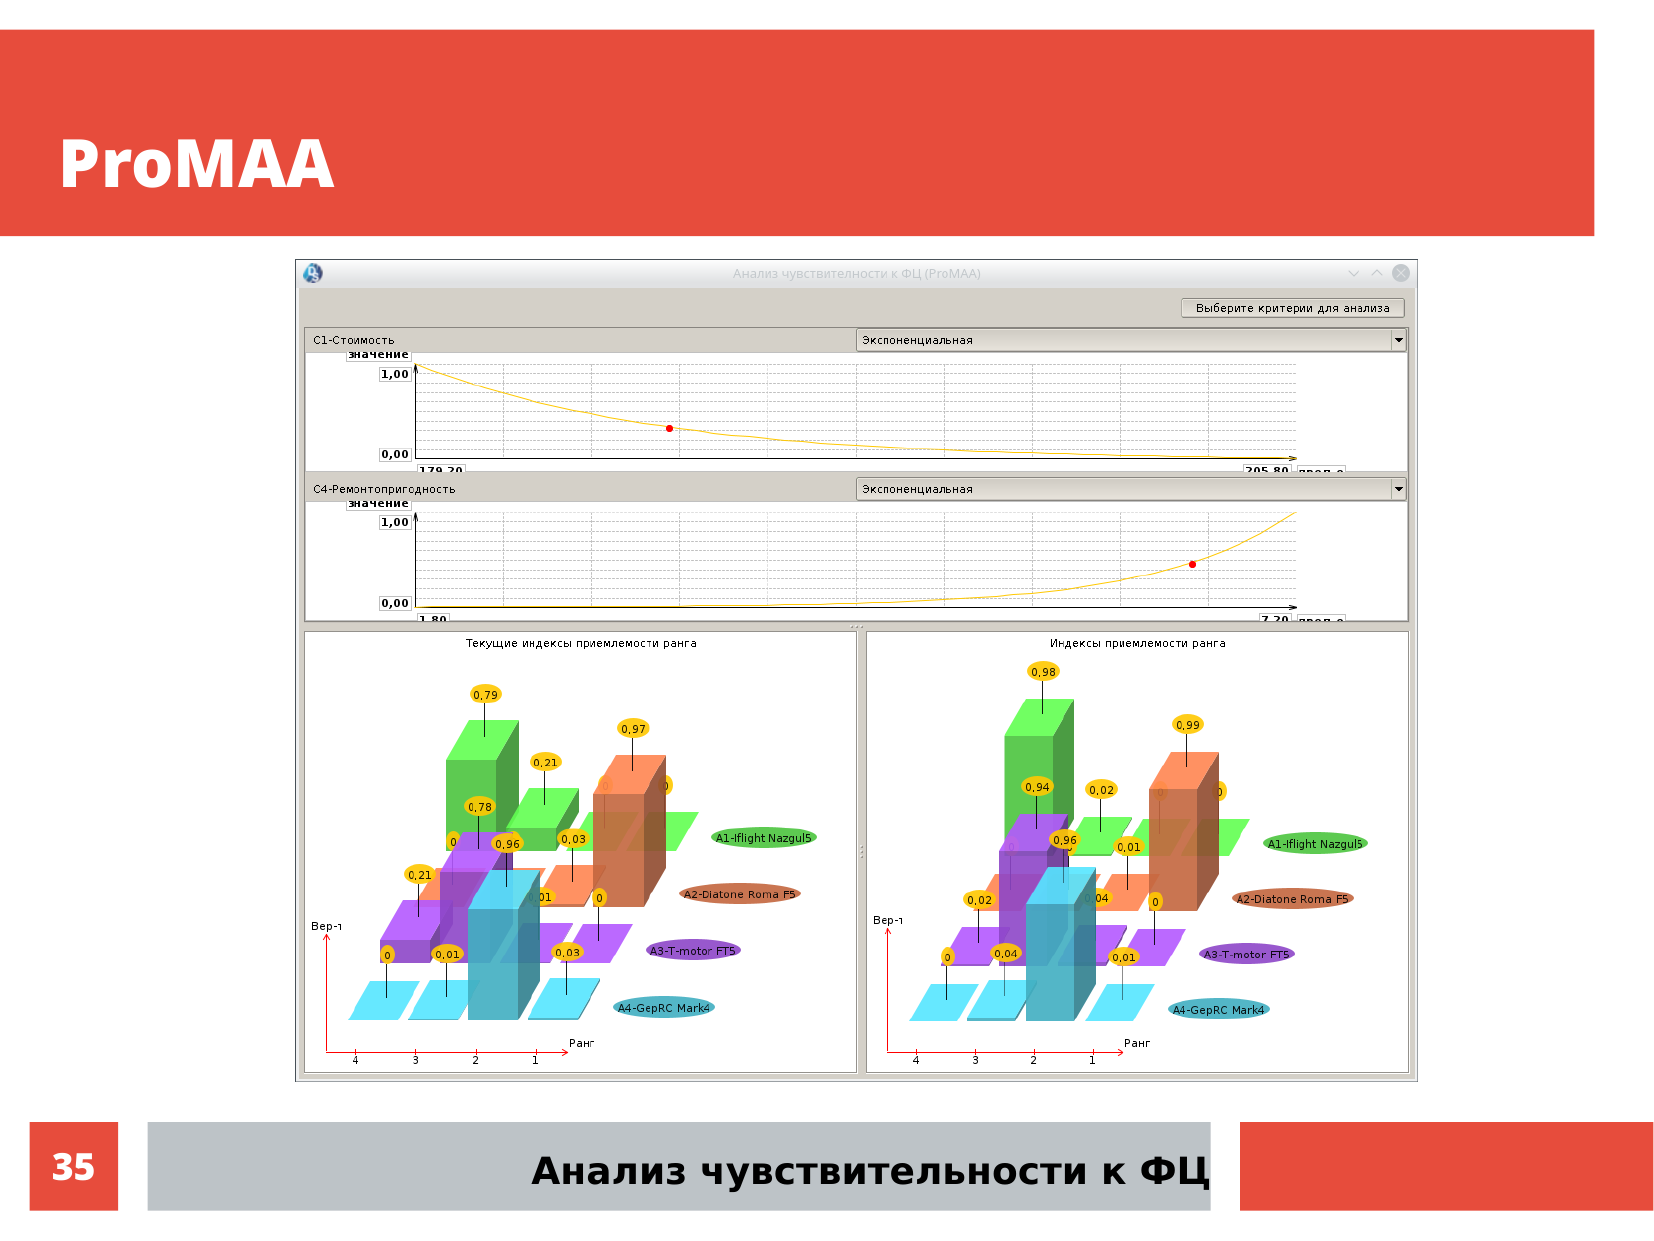

# ProMAA
35
Анализ чувствительности к ФЦ